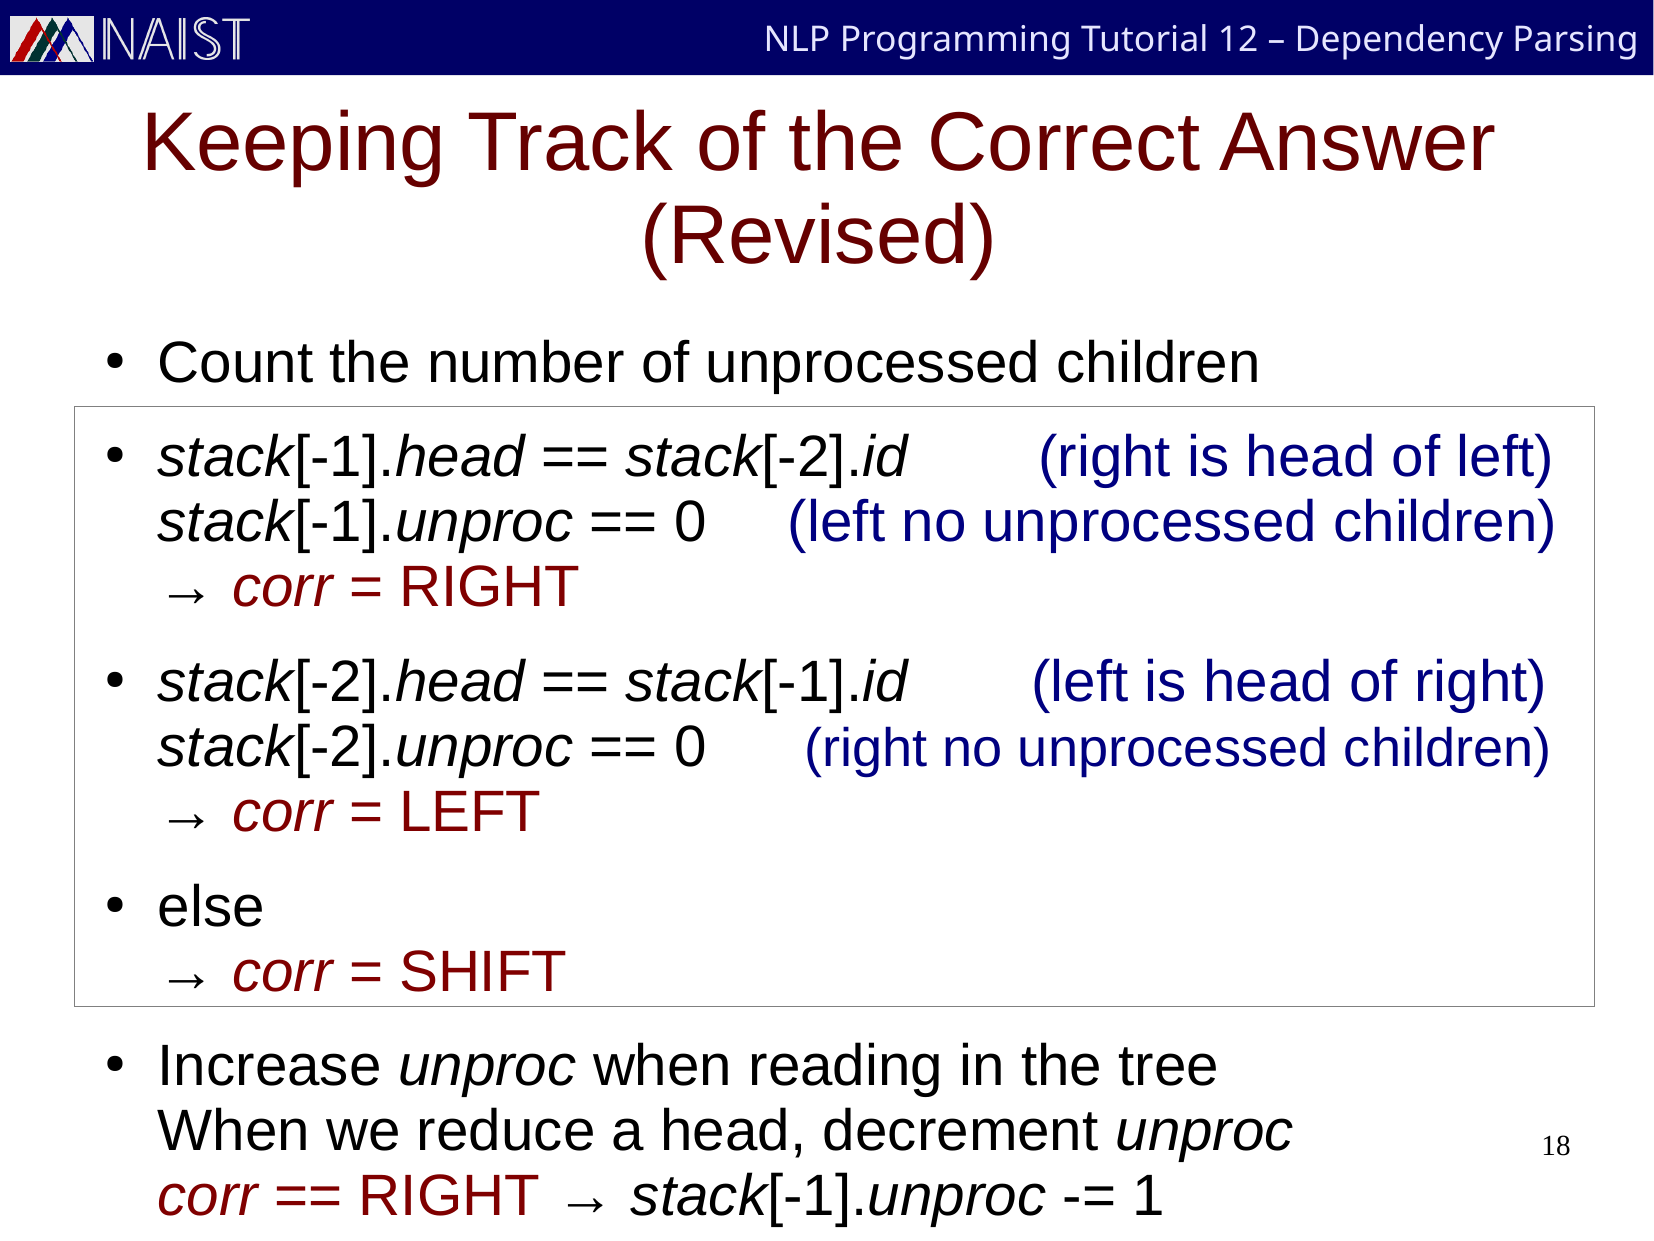

# Keeping Track of the Correct Answer (Revised)
Count the number of unprocessed children
stack[-1].head == stack[-2].id (right is head of left)
stack[-1].unproc == 0 (left no unprocessed children)
→ corr = RIGHT
stack[-2].head == stack[-1].id	 (left is head of right)
stack[-2].unproc == 0 (right no unprocessed children)
→ corr = LEFT
else
→ corr = SHIFT
Increase unproc when reading in the tree
When we reduce a head, decrement unproc
corr == RIGHT → stack[-1].unproc -= 1
18